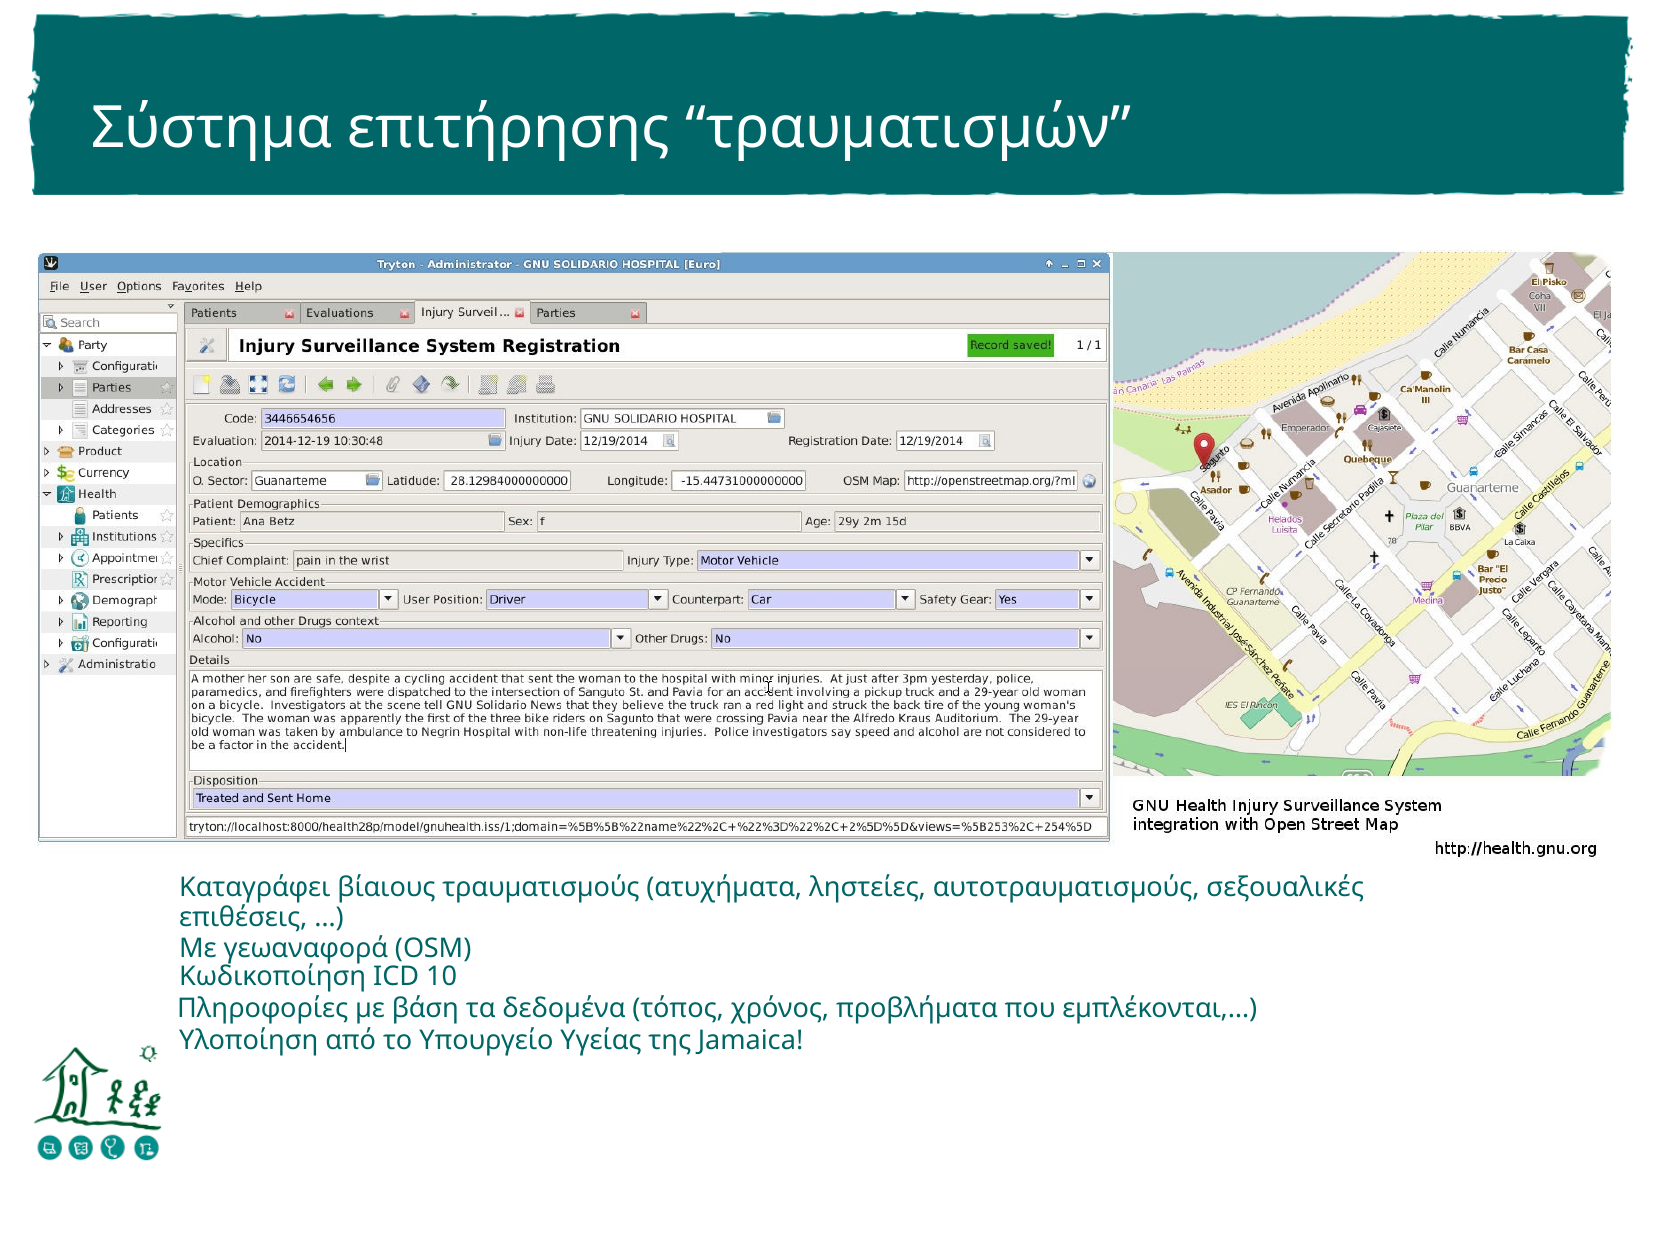

# Σύστημα επιτήρησης “τραυματισμών”
Καταγράφει βίαιους τραυματισμούς (ατυχήματα, ληστείες, αυτοτραυματισμούς, σεξουαλικές επιθέσεις, …)
Με γεωαναφορά (OSM)
Κωδικοποίηση ICD 10
Πληροφορίες με βάση τα δεδομένα (τόπος, χρόνος, προβλήματα που εμπλέκονται,…)
Υλοποίηση από το Υπουργείο Υγείας της Jamaica!